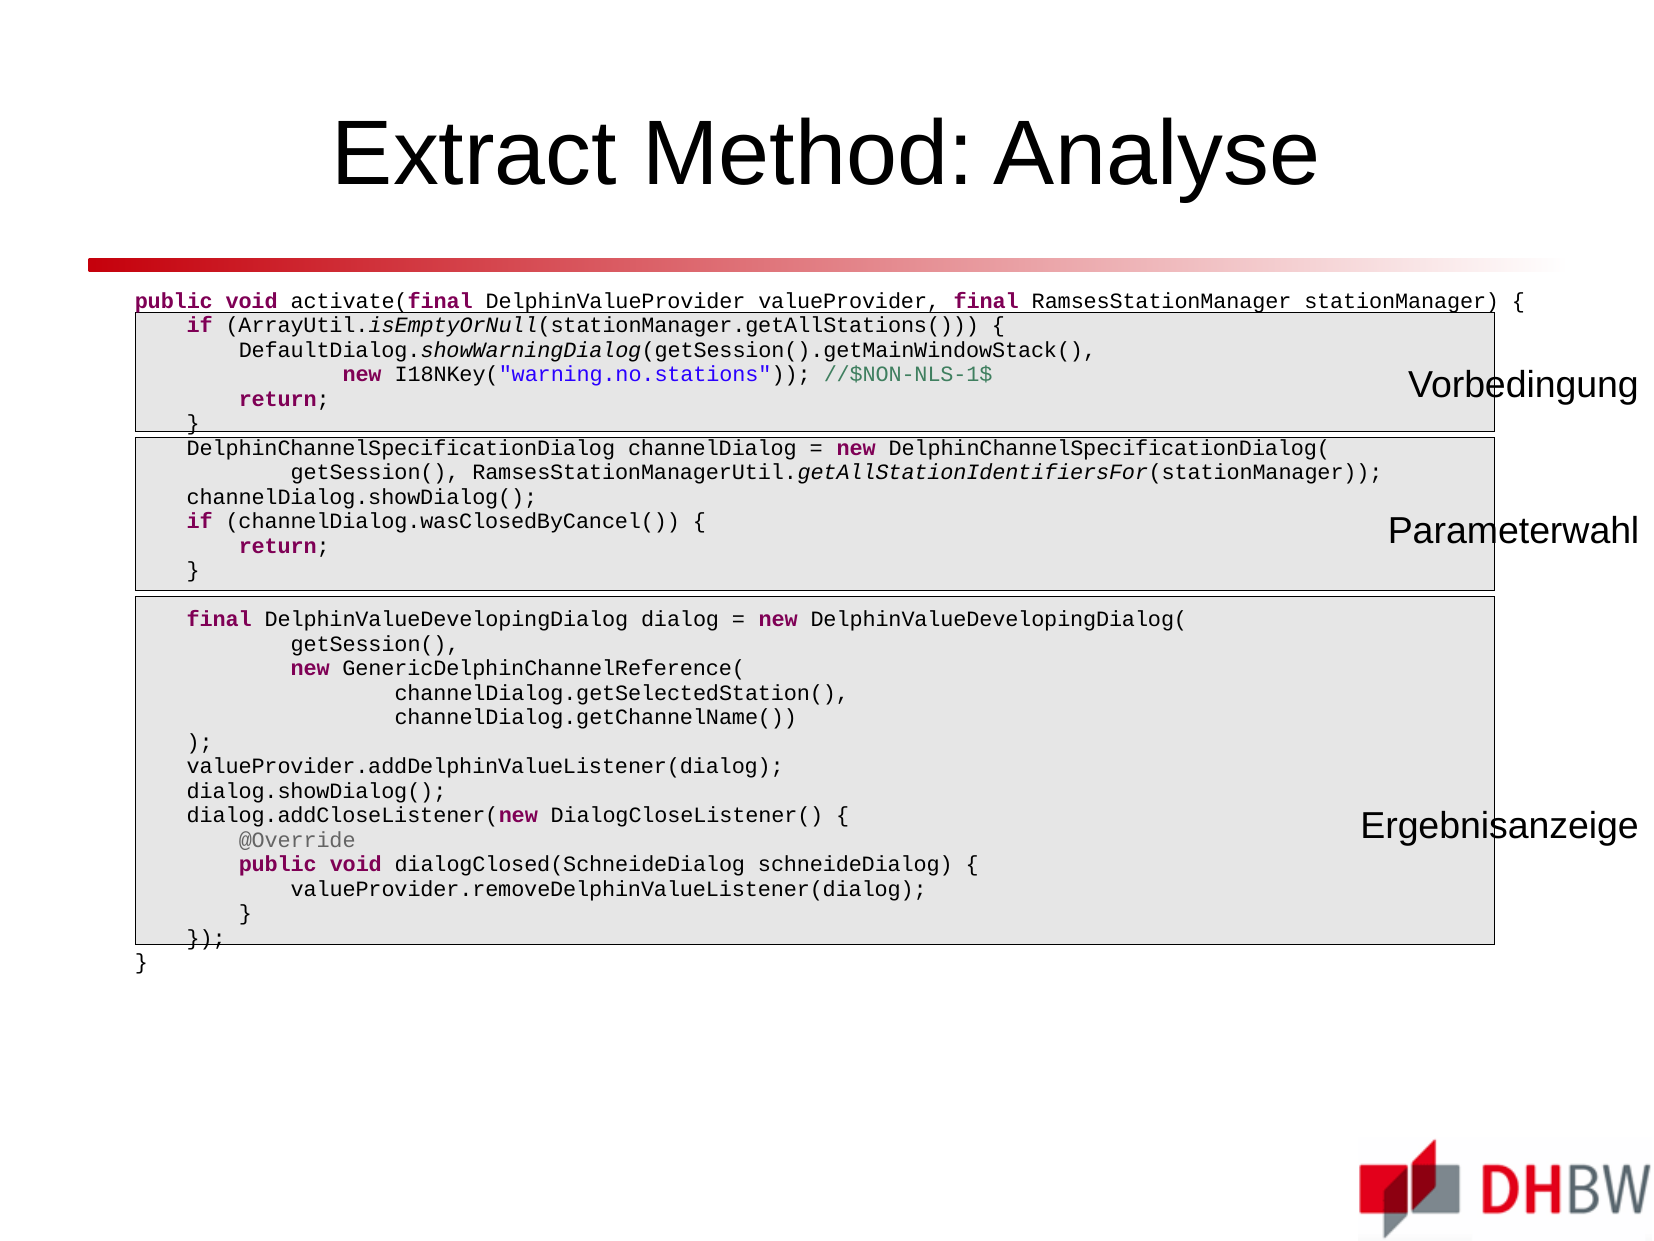

# Extract Method: Analyse
 public void activate(final DelphinValueProvider valueProvider, final RamsesStationManager stationManager) {
 if (ArrayUtil.isEmptyOrNull(stationManager.getAllStations())) {
 DefaultDialog.showWarningDialog(getSession().getMainWindowStack(),
 new I18NKey("warning.no.stations")); //$NON-NLS-1$
 return;
 }
 DelphinChannelSpecificationDialog channelDialog = new DelphinChannelSpecificationDialog(
 getSession(), RamsesStationManagerUtil.getAllStationIdentifiersFor(stationManager));
 channelDialog.showDialog();
 if (channelDialog.wasClosedByCancel()) {
 return;
 }
 final DelphinValueDevelopingDialog dialog = new DelphinValueDevelopingDialog(
 getSession(),
 new GenericDelphinChannelReference(
 channelDialog.getSelectedStation(),
 channelDialog.getChannelName())
 );
 valueProvider.addDelphinValueListener(dialog);
 dialog.showDialog();
 dialog.addCloseListener(new DialogCloseListener() {
 @Override
 public void dialogClosed(SchneideDialog schneideDialog) {
 valueProvider.removeDelphinValueListener(dialog);
 }
 });
 }
Vorbedingung
Parameterwahl
Ergebnisanzeige